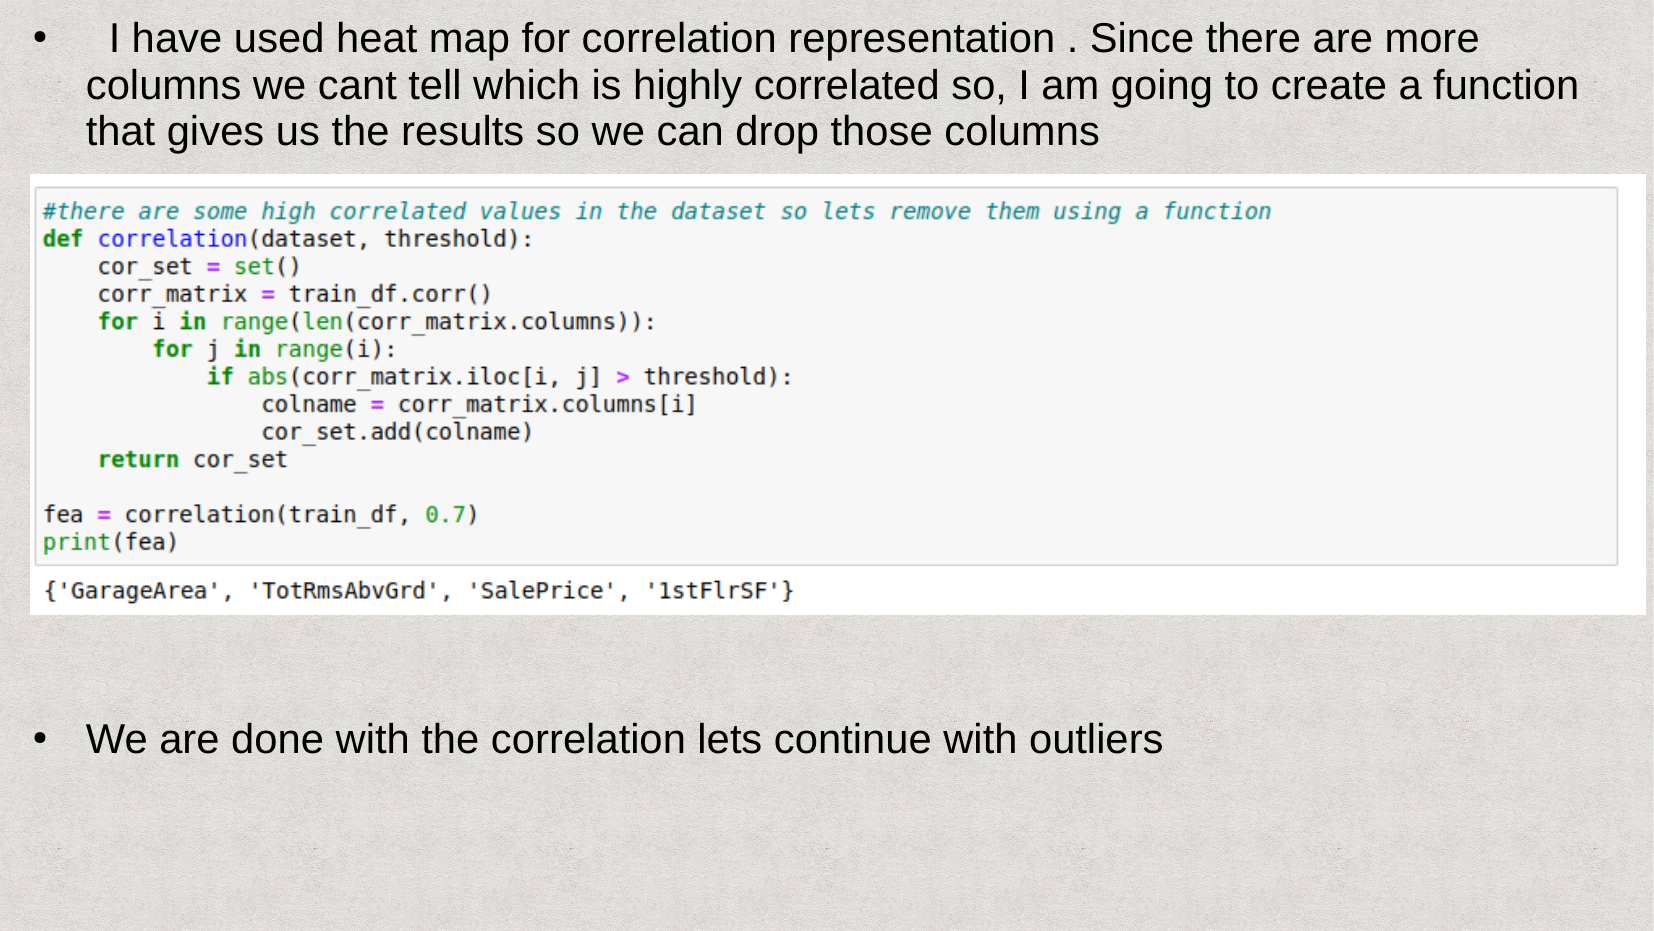

# I have used heat map for correlation representation . Since there are more columns we cant tell which is highly correlated so, I am going to create a function that gives us the results so we can drop those columns
We are done with the correlation lets continue with outliers